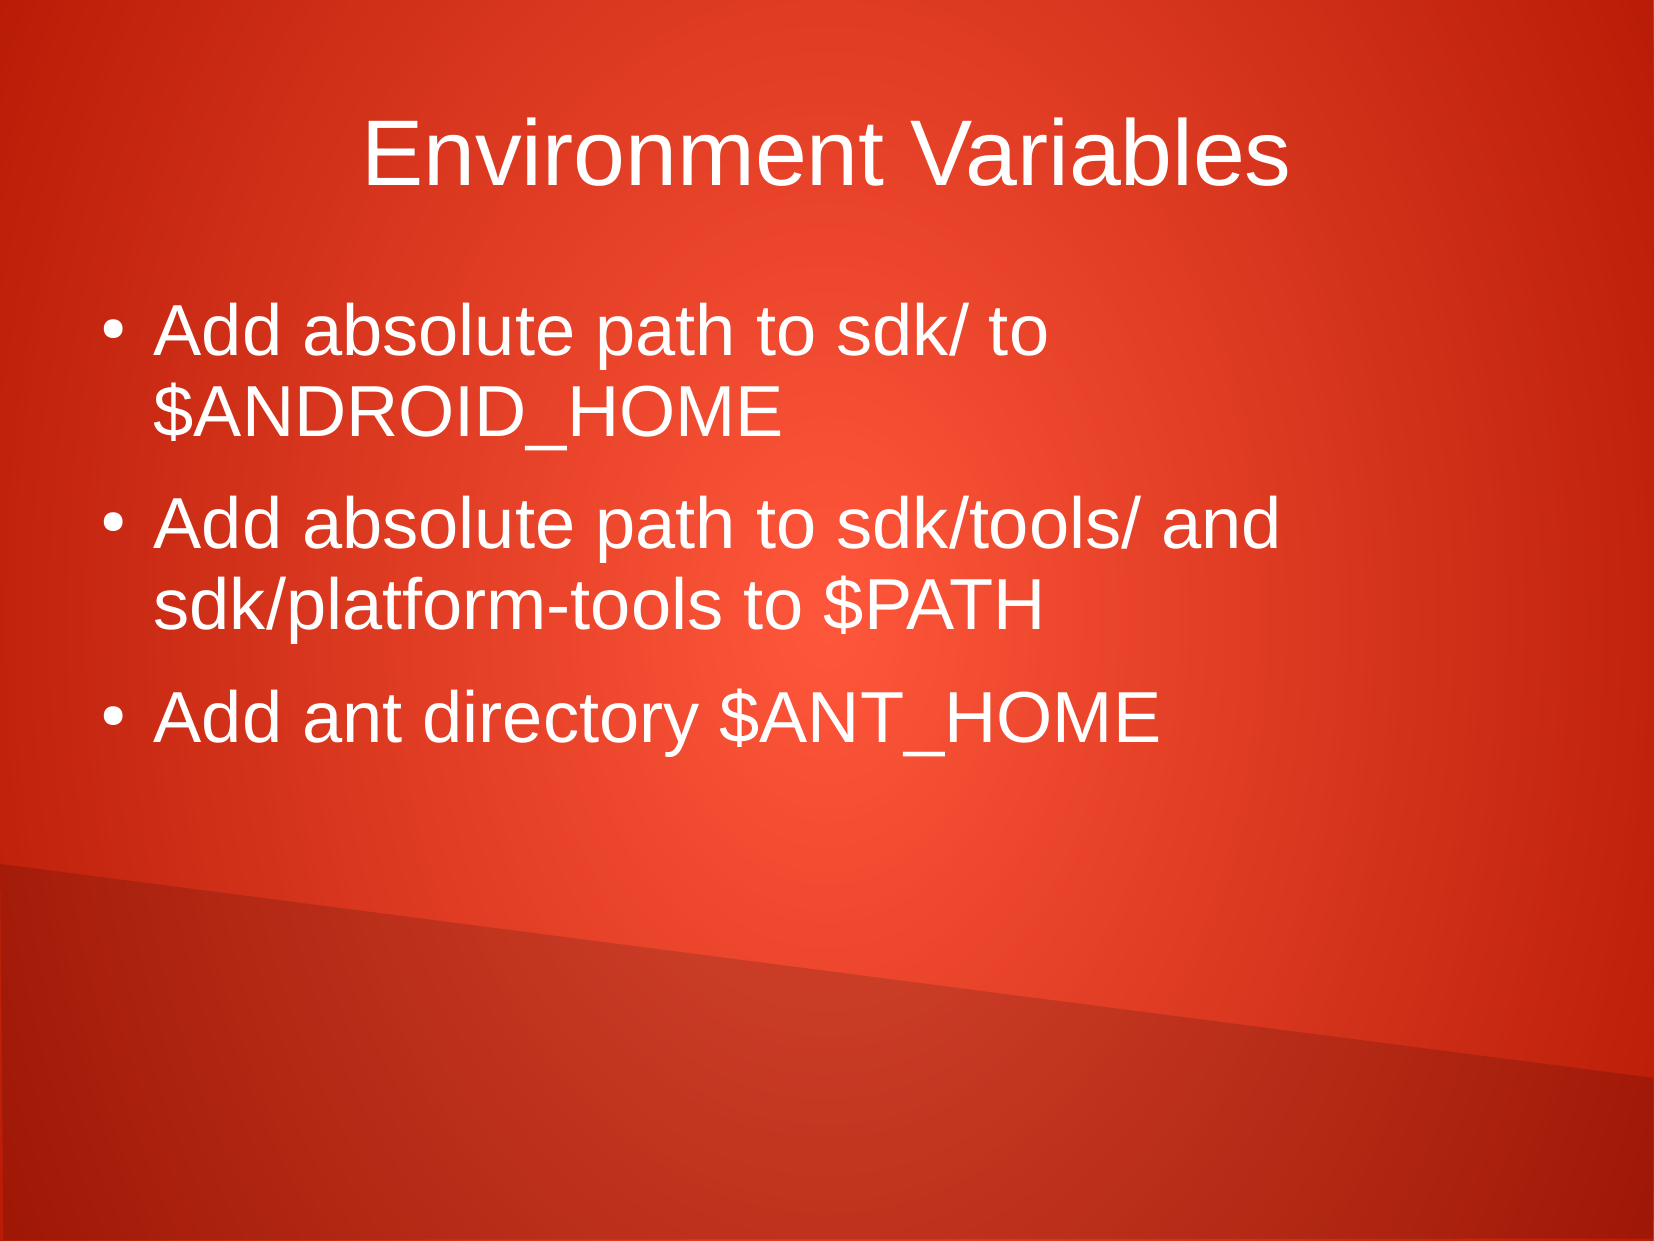

# Environment Variables
Add absolute path to sdk/ to $ANDROID_HOME
Add absolute path to sdk/tools/ and sdk/platform-tools to $PATH
Add ant directory $ANT_HOME